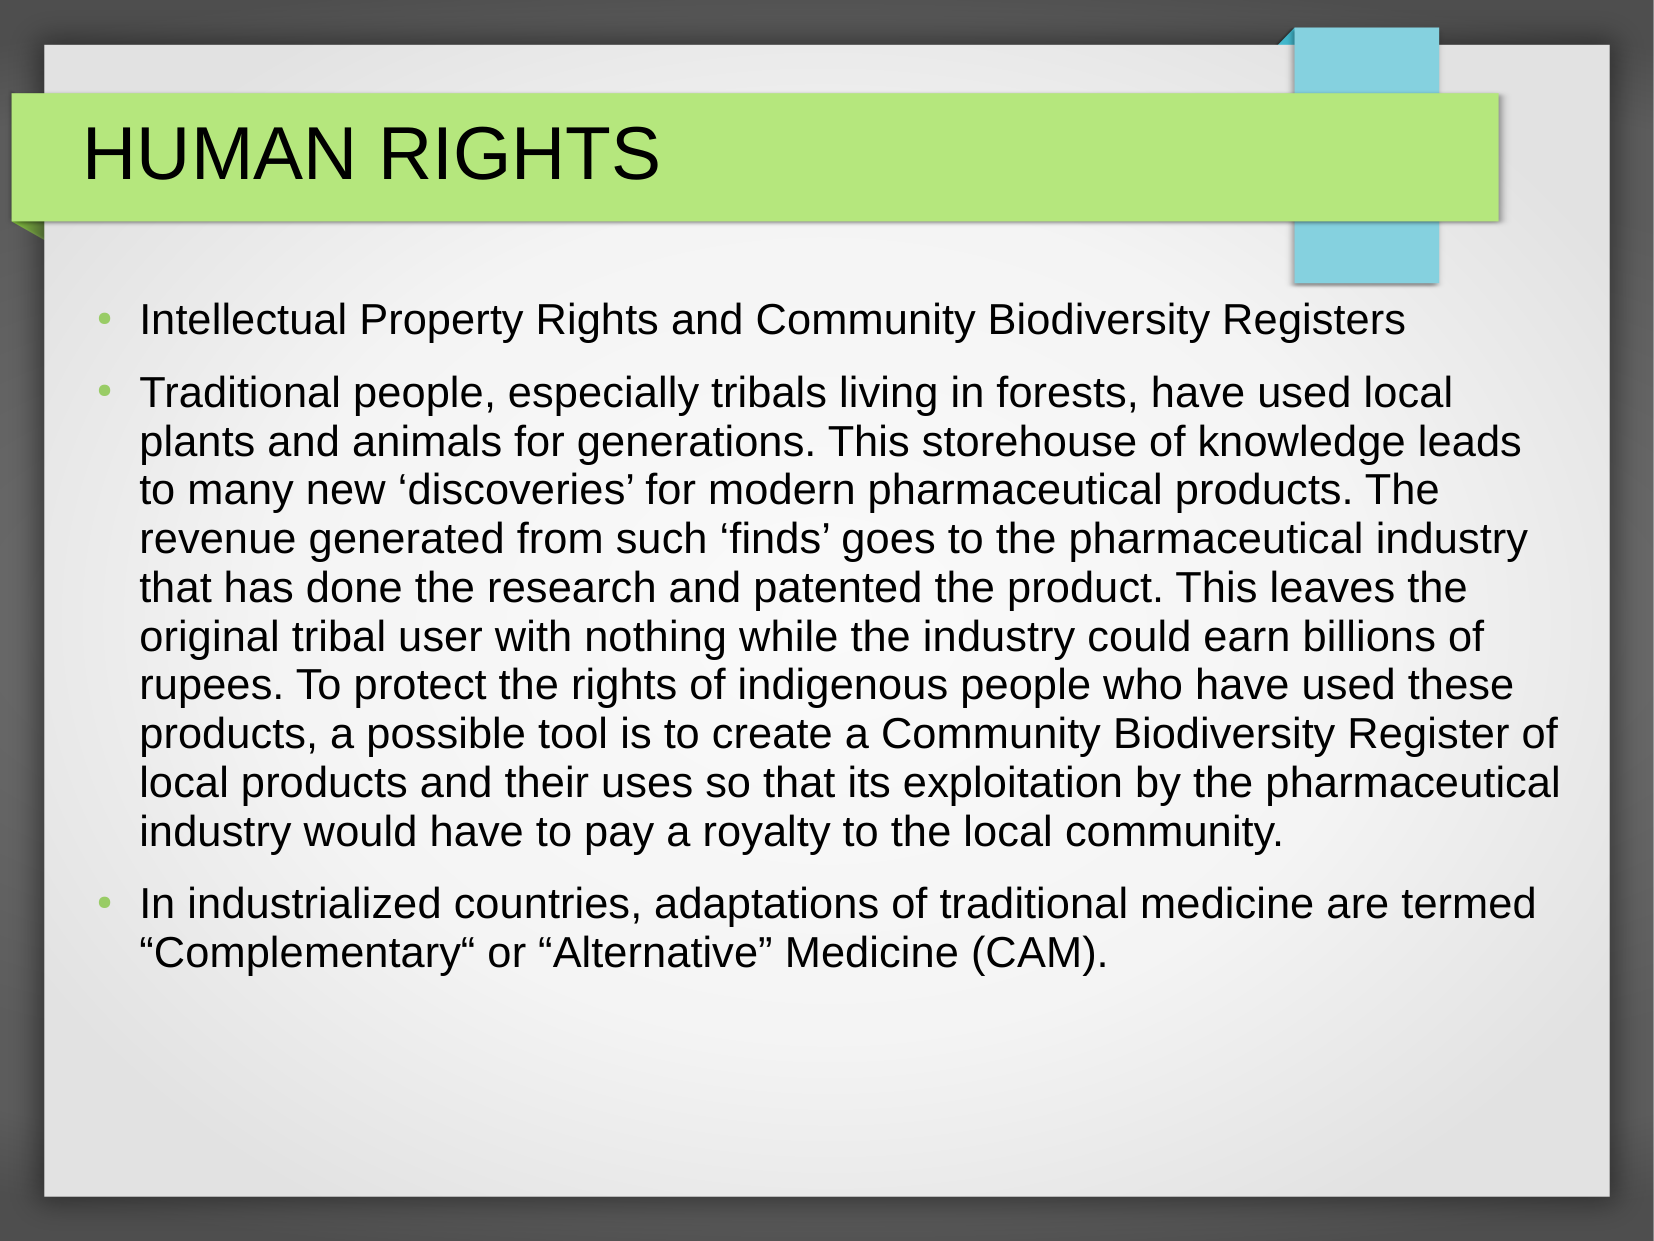

# HUMAN RIGHTS
Intellectual Property Rights and Community Biodiversity Registers
Traditional people, especially tribals living in forests, have used local plants and animals for generations. This storehouse of knowledge leads to many new ‘discoveries’ for modern pharmaceutical products. The revenue generated from such ‘finds’ goes to the pharmaceutical industry that has done the research and patented the product. This leaves the original tribal user with nothing while the industry could earn billions of rupees. To protect the rights of indigenous people who have used these products, a possible tool is to create a Community Biodiversity Register of local products and their uses so that its exploitation by the pharmaceutical industry would have to pay a royalty to the local community.
In industrialized countries, adaptations of traditional medicine are termed “Complementary“ or “Alternative” Medicine (CAM).